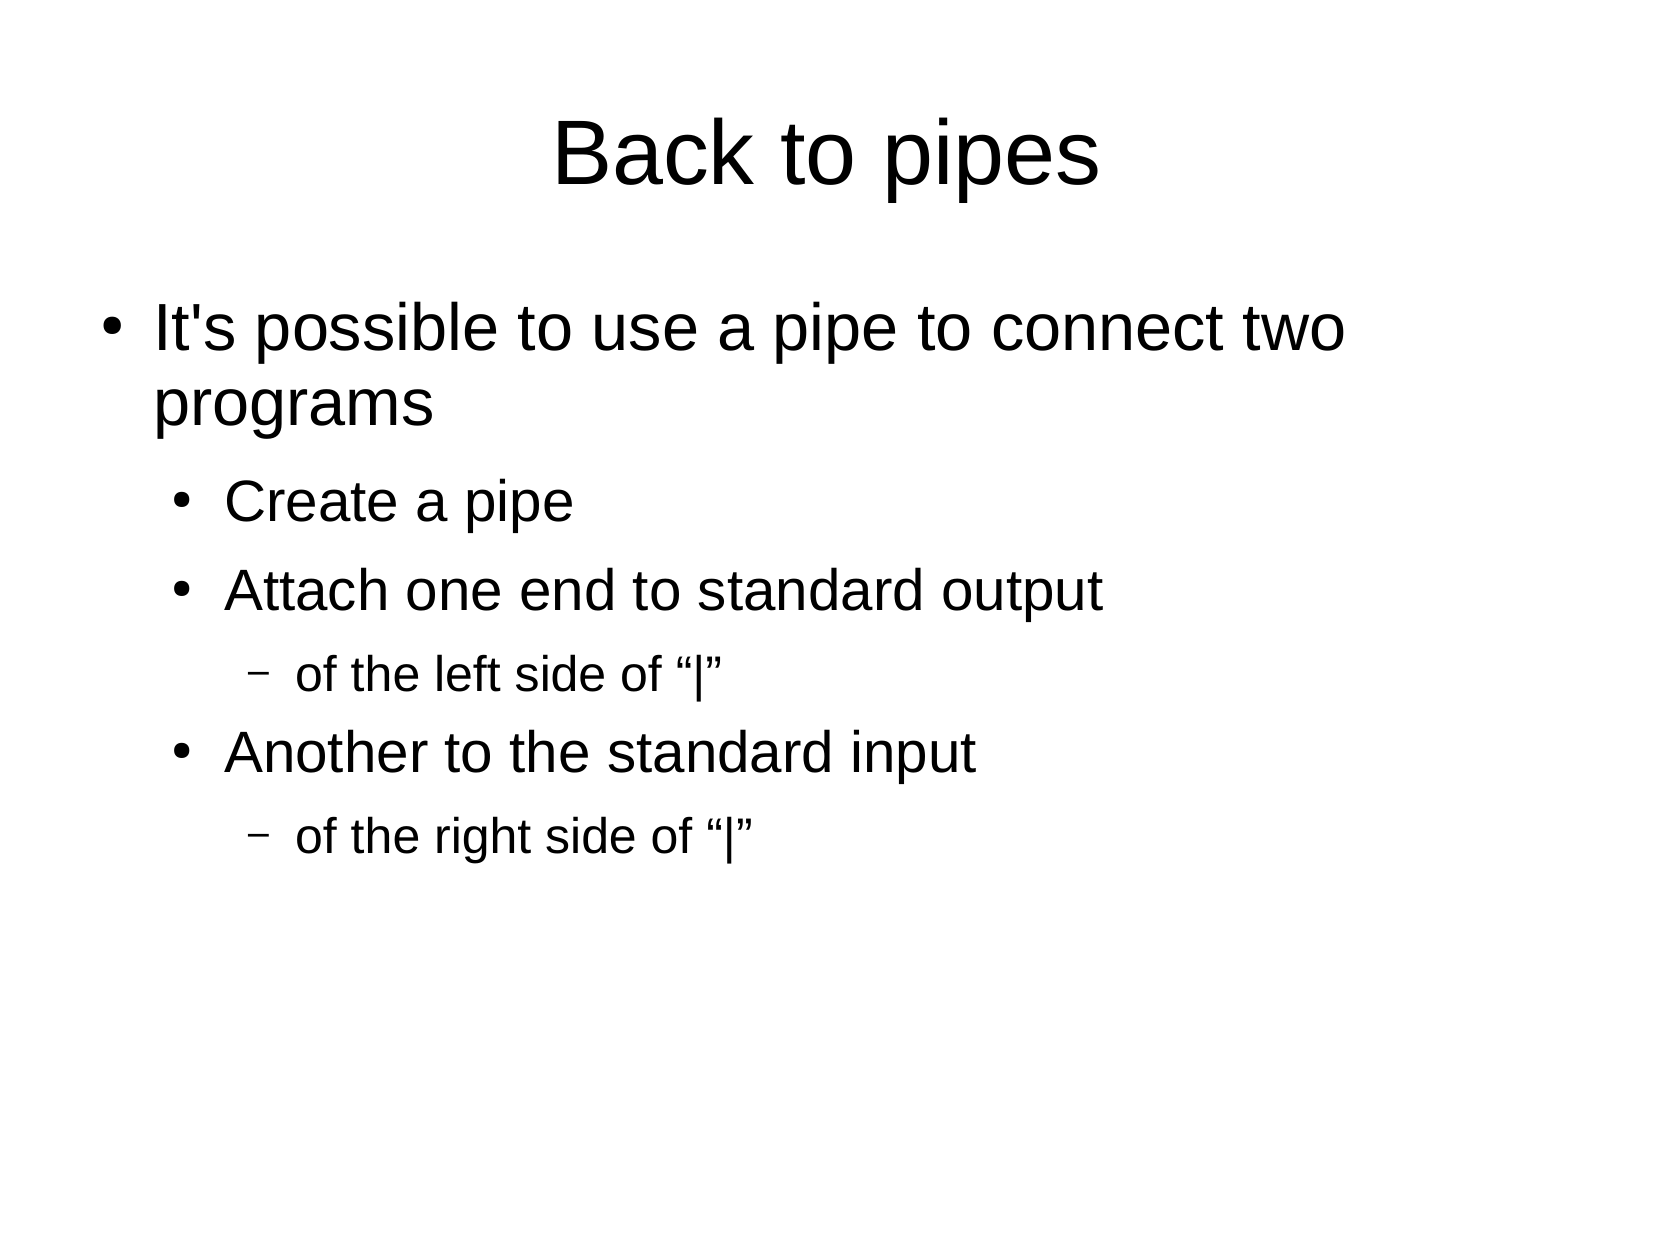

# Back to pipes
It's possible to use a pipe to connect two programs
Create a pipe
Attach one end to standard output
of the left side of “|”
Another to the standard input
of the right side of “|”